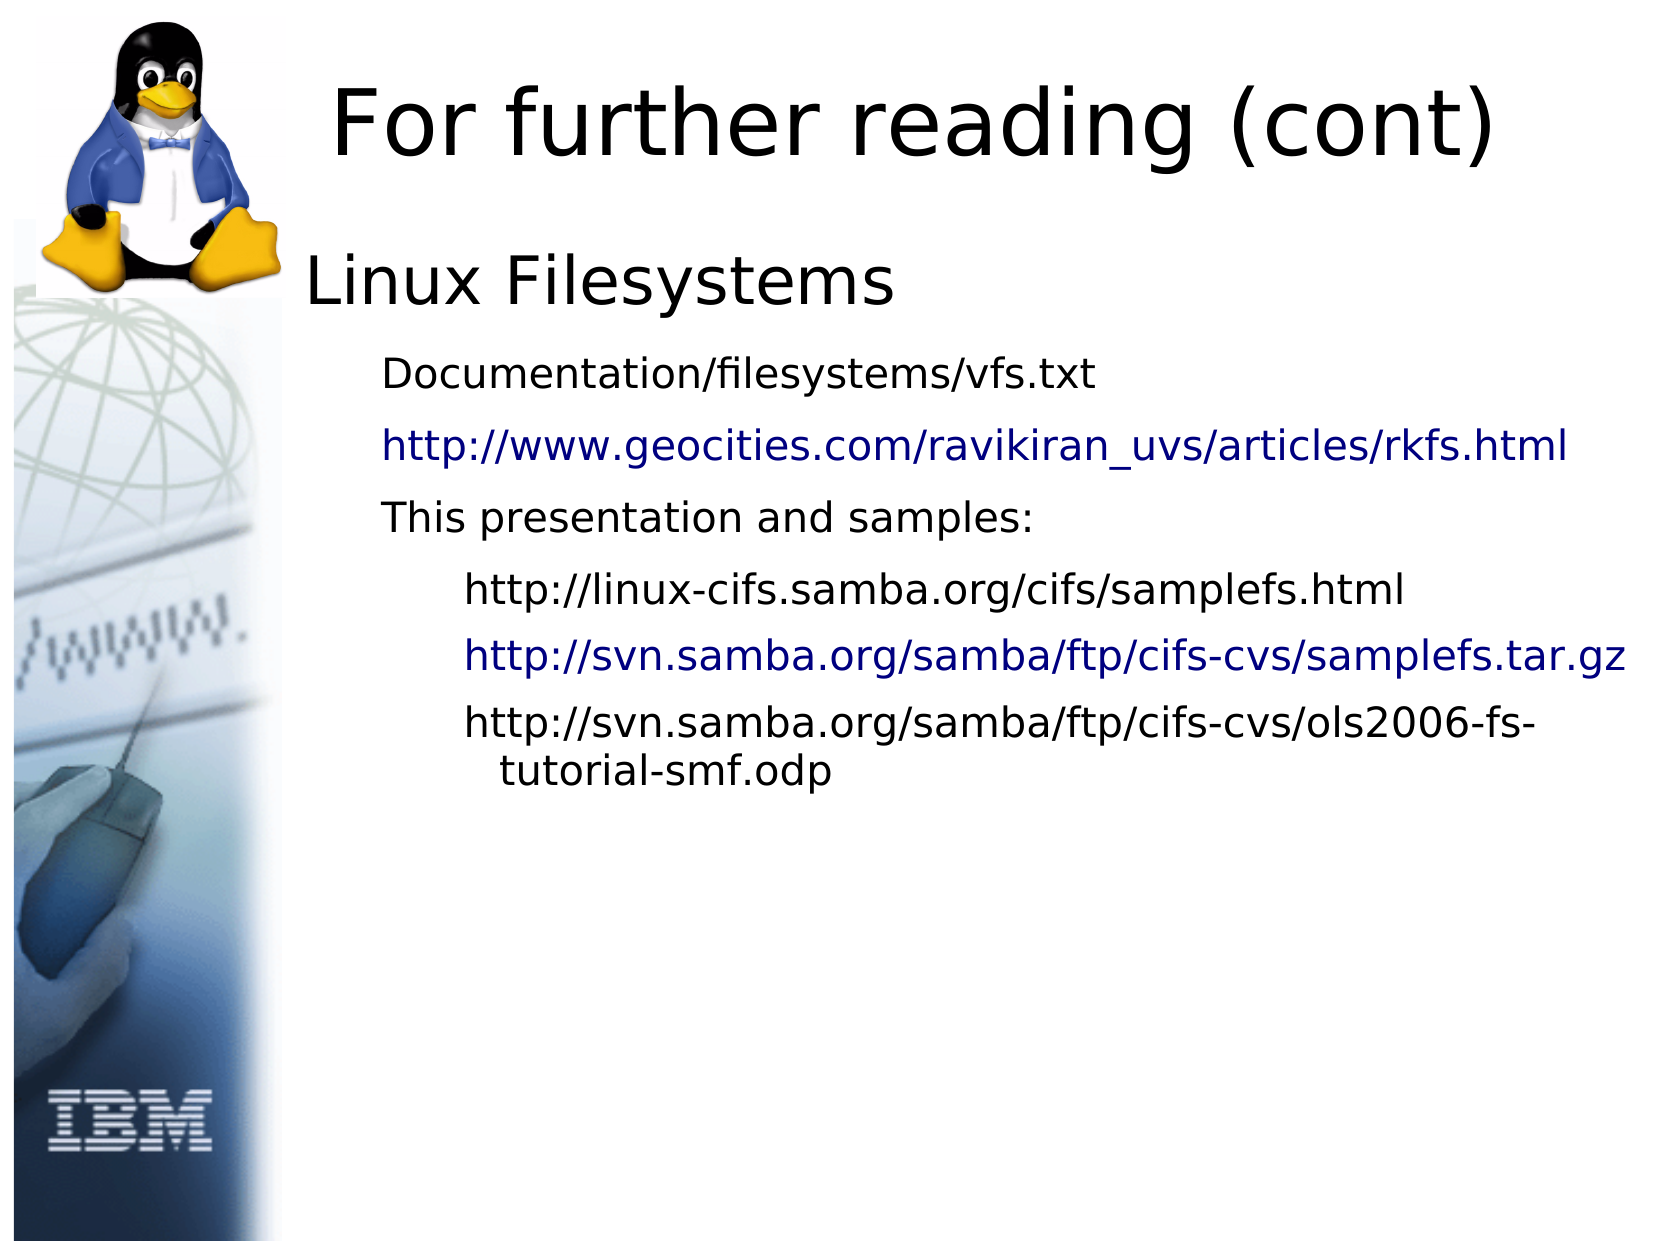

# For further reading (cont)
Linux Filesystems
Documentation/filesystems/vfs.txt
http://www.geocities.com/ravikiran_uvs/articles/rkfs.html
This presentation and samples:
http://linux-cifs.samba.org/cifs/samplefs.html
http://svn.samba.org/samba/ftp/cifs-cvs/samplefs.tar.gz
http://svn.samba.org/samba/ftp/cifs-cvs/ols2006-fs-tutorial-smf.odp